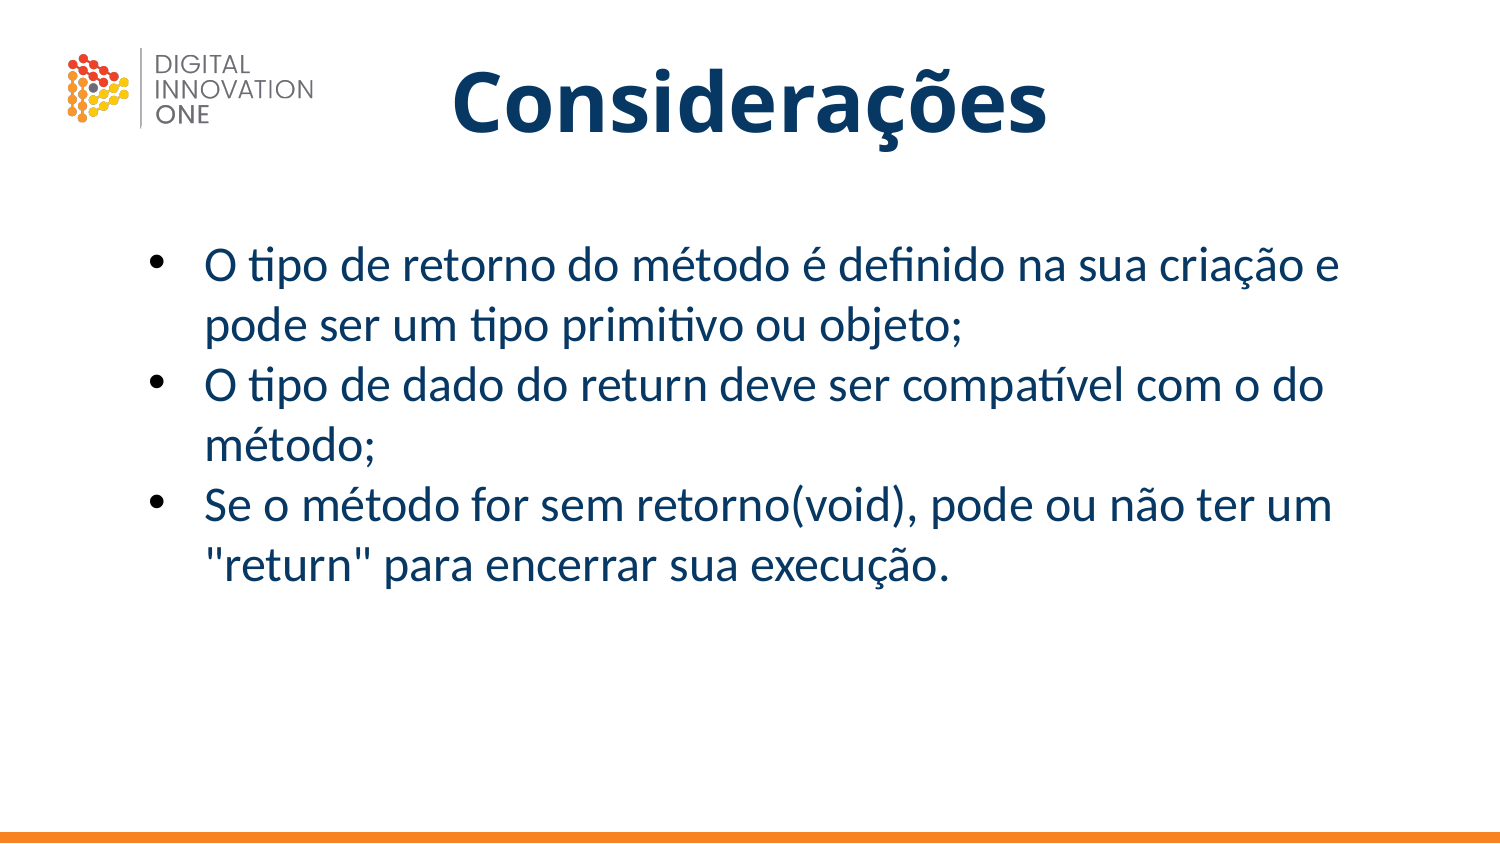

# Considerações
O tipo de retorno do método é definido na sua criação e pode ser um tipo primitivo ou objeto;
O tipo de dado do return deve ser compatível com o do método;
Se o método for sem retorno(void), pode ou não ter um "return" para encerrar sua execução.